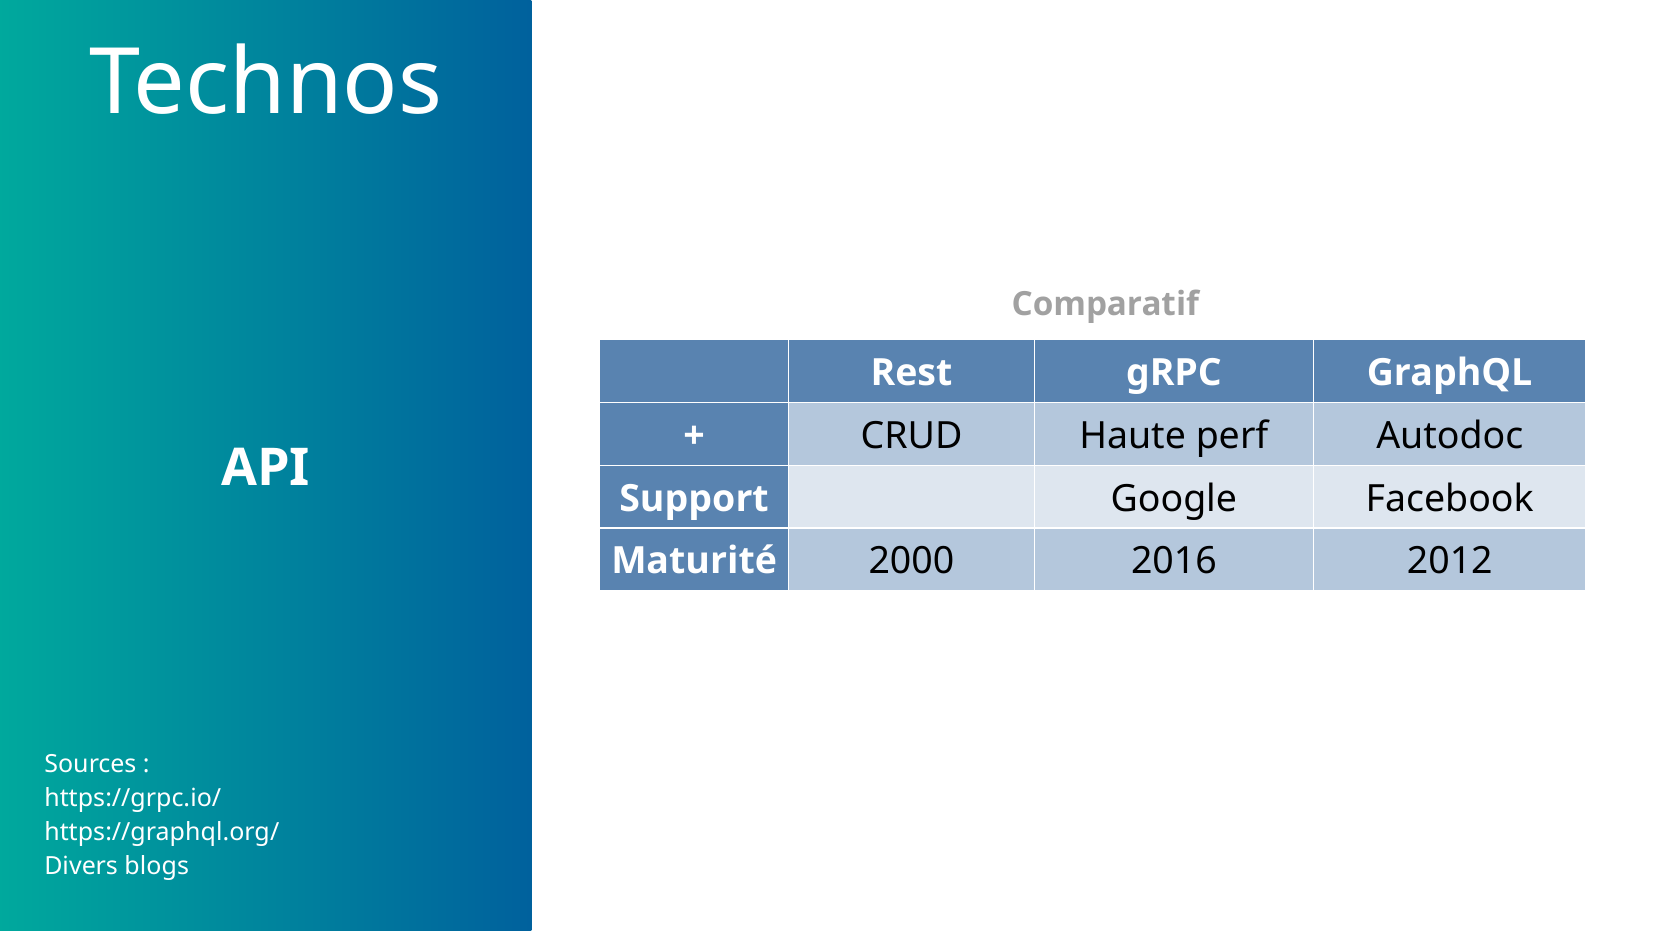

# Technos
Comparatif
| | Rest | gRPC | GraphQL |
| --- | --- | --- | --- |
| + | CRUD | Haute perf | Autodoc |
| Support | | Google | Facebook |
| Maturité | 2000 | 2016 | 2012 |
API
Sources :
https://grpc.io/
https://graphql.org/
Divers blogs